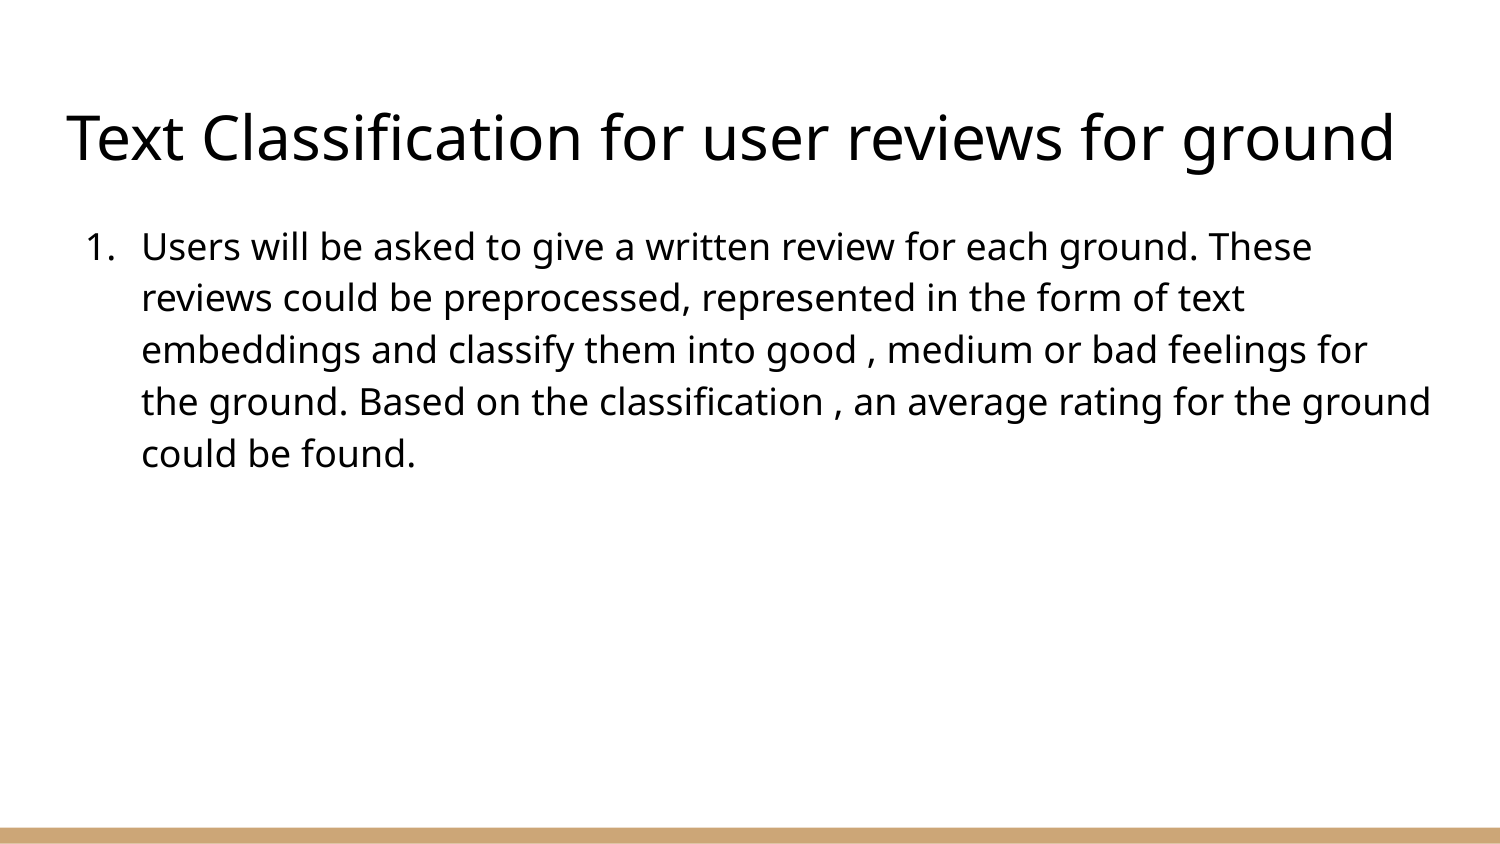

# Text Classification for user reviews for ground
Users will be asked to give a written review for each ground. These reviews could be preprocessed, represented in the form of text embeddings and classify them into good , medium or bad feelings for the ground. Based on the classification , an average rating for the ground could be found.